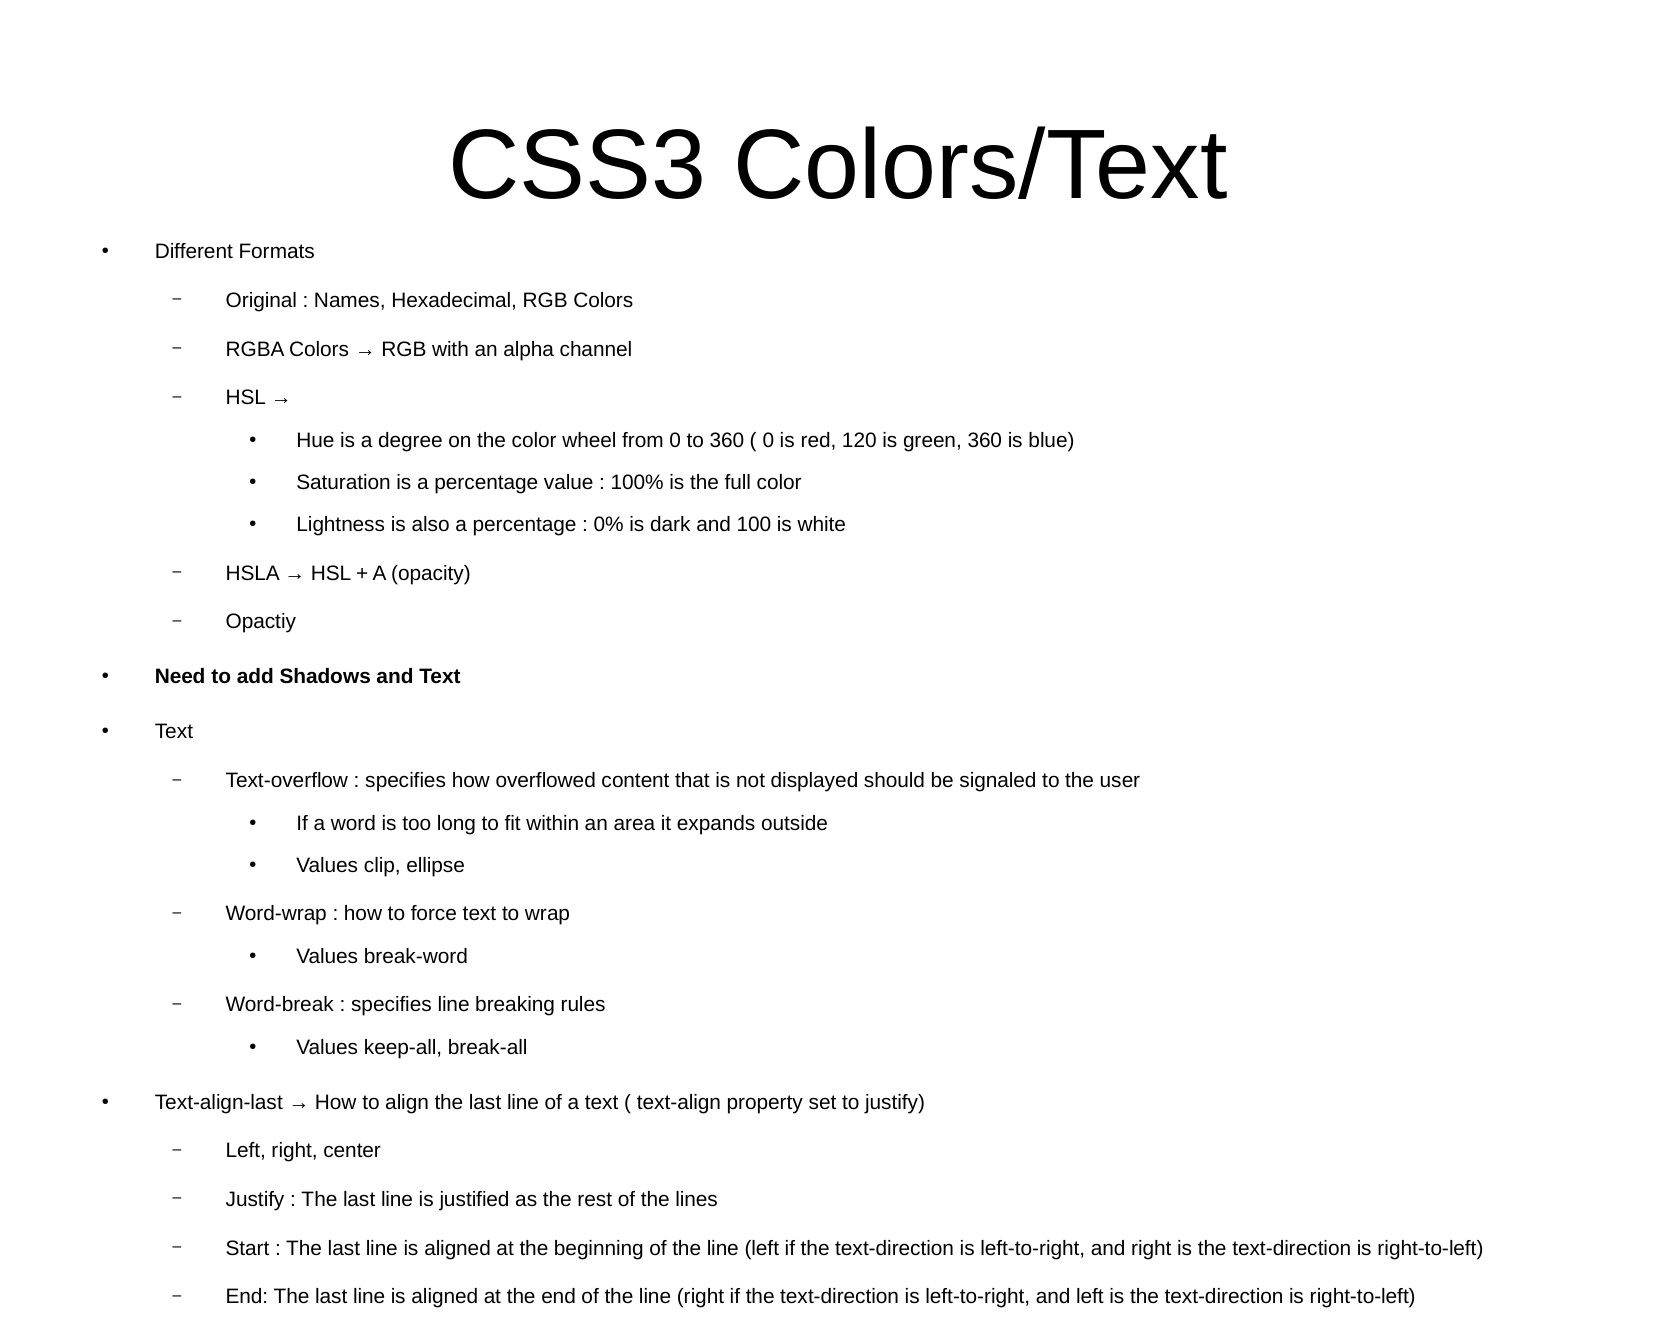

# CSS3 Colors/Text
Different Formats
Original : Names, Hexadecimal, RGB Colors
RGBA Colors → RGB with an alpha channel
HSL →
Hue is a degree on the color wheel from 0 to 360 ( 0 is red, 120 is green, 360 is blue)
Saturation is a percentage value : 100% is the full color
Lightness is also a percentage : 0% is dark and 100 is white
HSLA → HSL + A (opacity)
Opactiy
Need to add Shadows and Text
Text
Text-overflow : specifies how overflowed content that is not displayed should be signaled to the user
If a word is too long to fit within an area it expands outside
Values clip, ellipse
Word-wrap : how to force text to wrap
Values break-word
Word-break : specifies line breaking rules
Values keep-all, break-all
Text-align-last → How to align the last line of a text ( text-align property set to justify)
Left, right, center
Justify : The last line is justified as the rest of the lines
Start : The last line is aligned at the beginning of the line (left if the text-direction is left-to-right, and right is the text-direction is right-to-left)
End: The last line is aligned at the end of the line (right if the text-direction is left-to-right, and left is the text-direction is right-to-left)